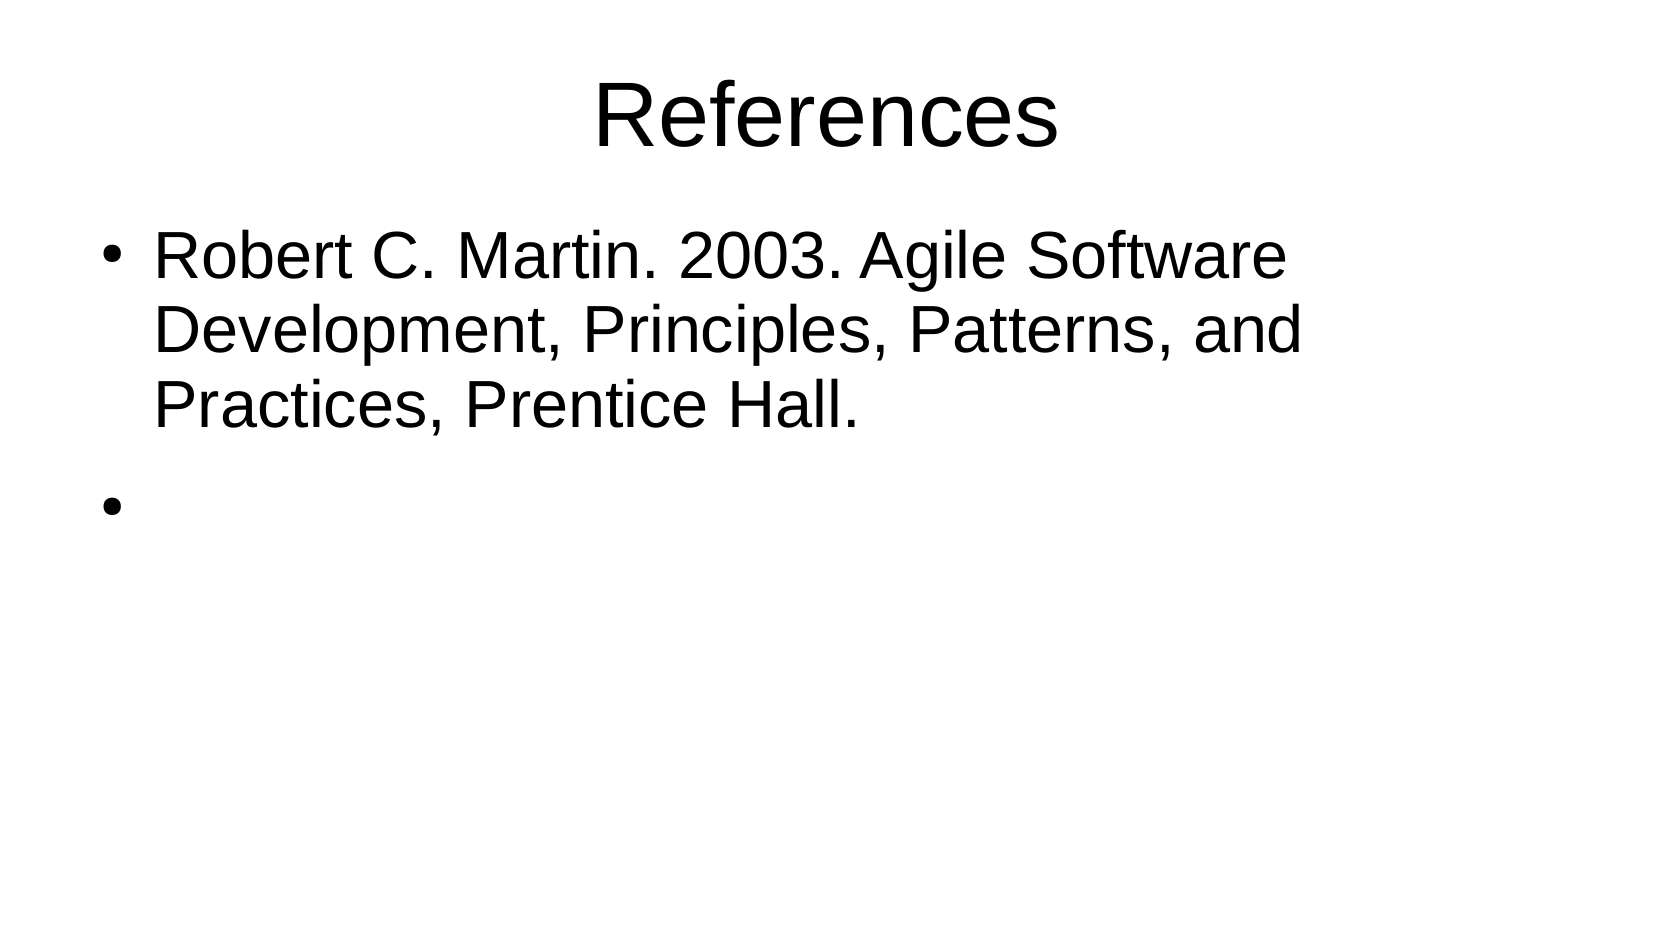

# References
Robert C. Martin. 2003. Agile Software Development, Principles, Patterns, and Practices, Prentice Hall.